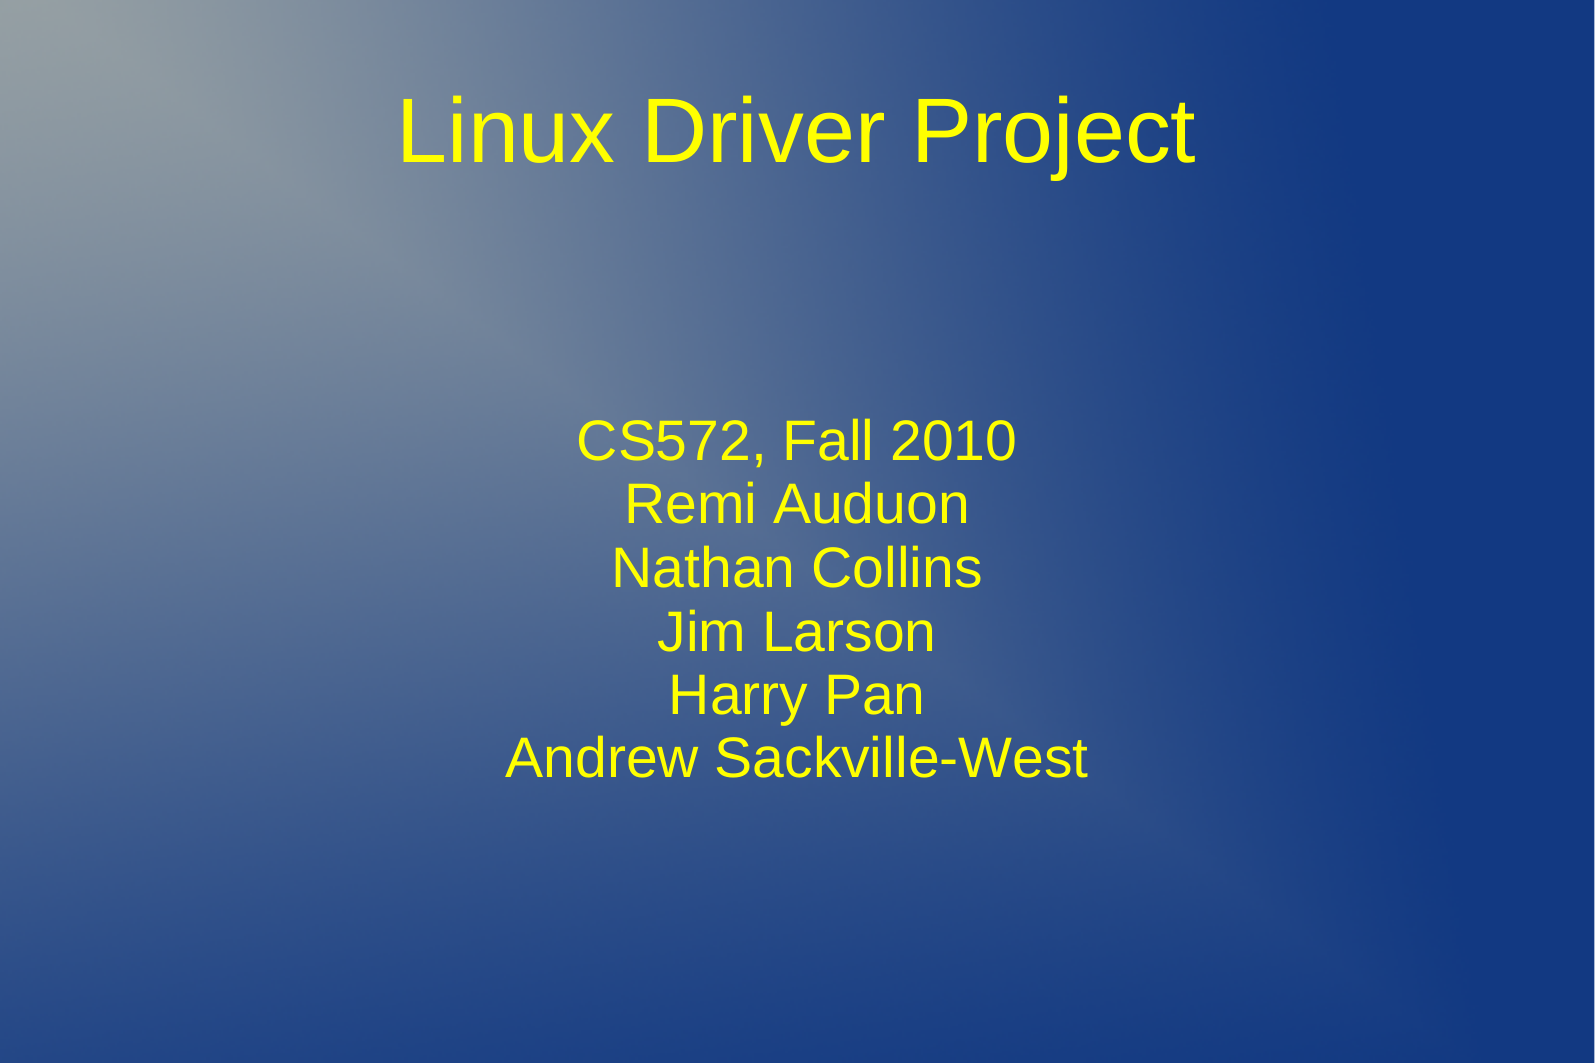

# Linux Driver Project
CS572, Fall 2010
Remi Auduon
Nathan Collins
Jim Larson
Harry Pan
Andrew Sackville-West